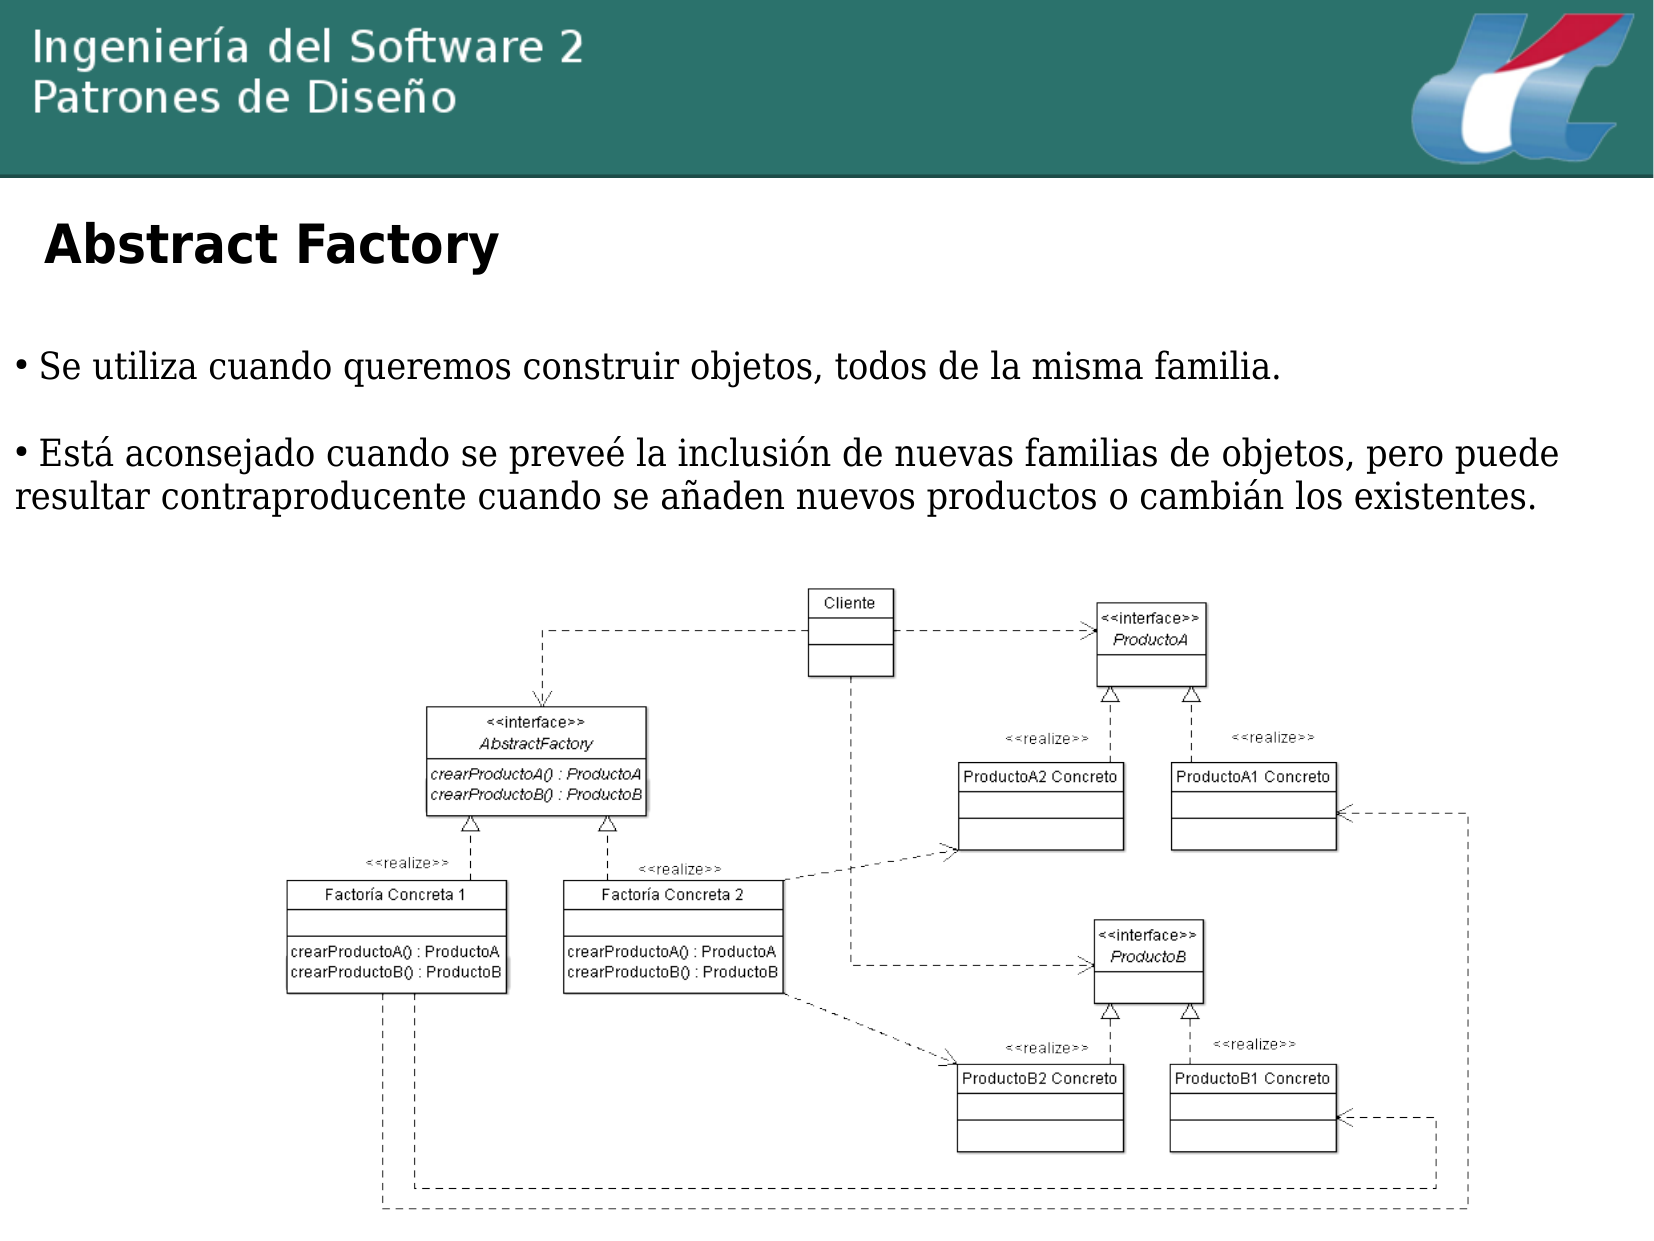

Abstract Factory
 Se utiliza cuando queremos construir objetos, todos de la misma familia.
 Está aconsejado cuando se preveé la inclusión de nuevas familias de objetos, pero puede resultar contraproducente cuando se añaden nuevos productos o cambián los existentes.